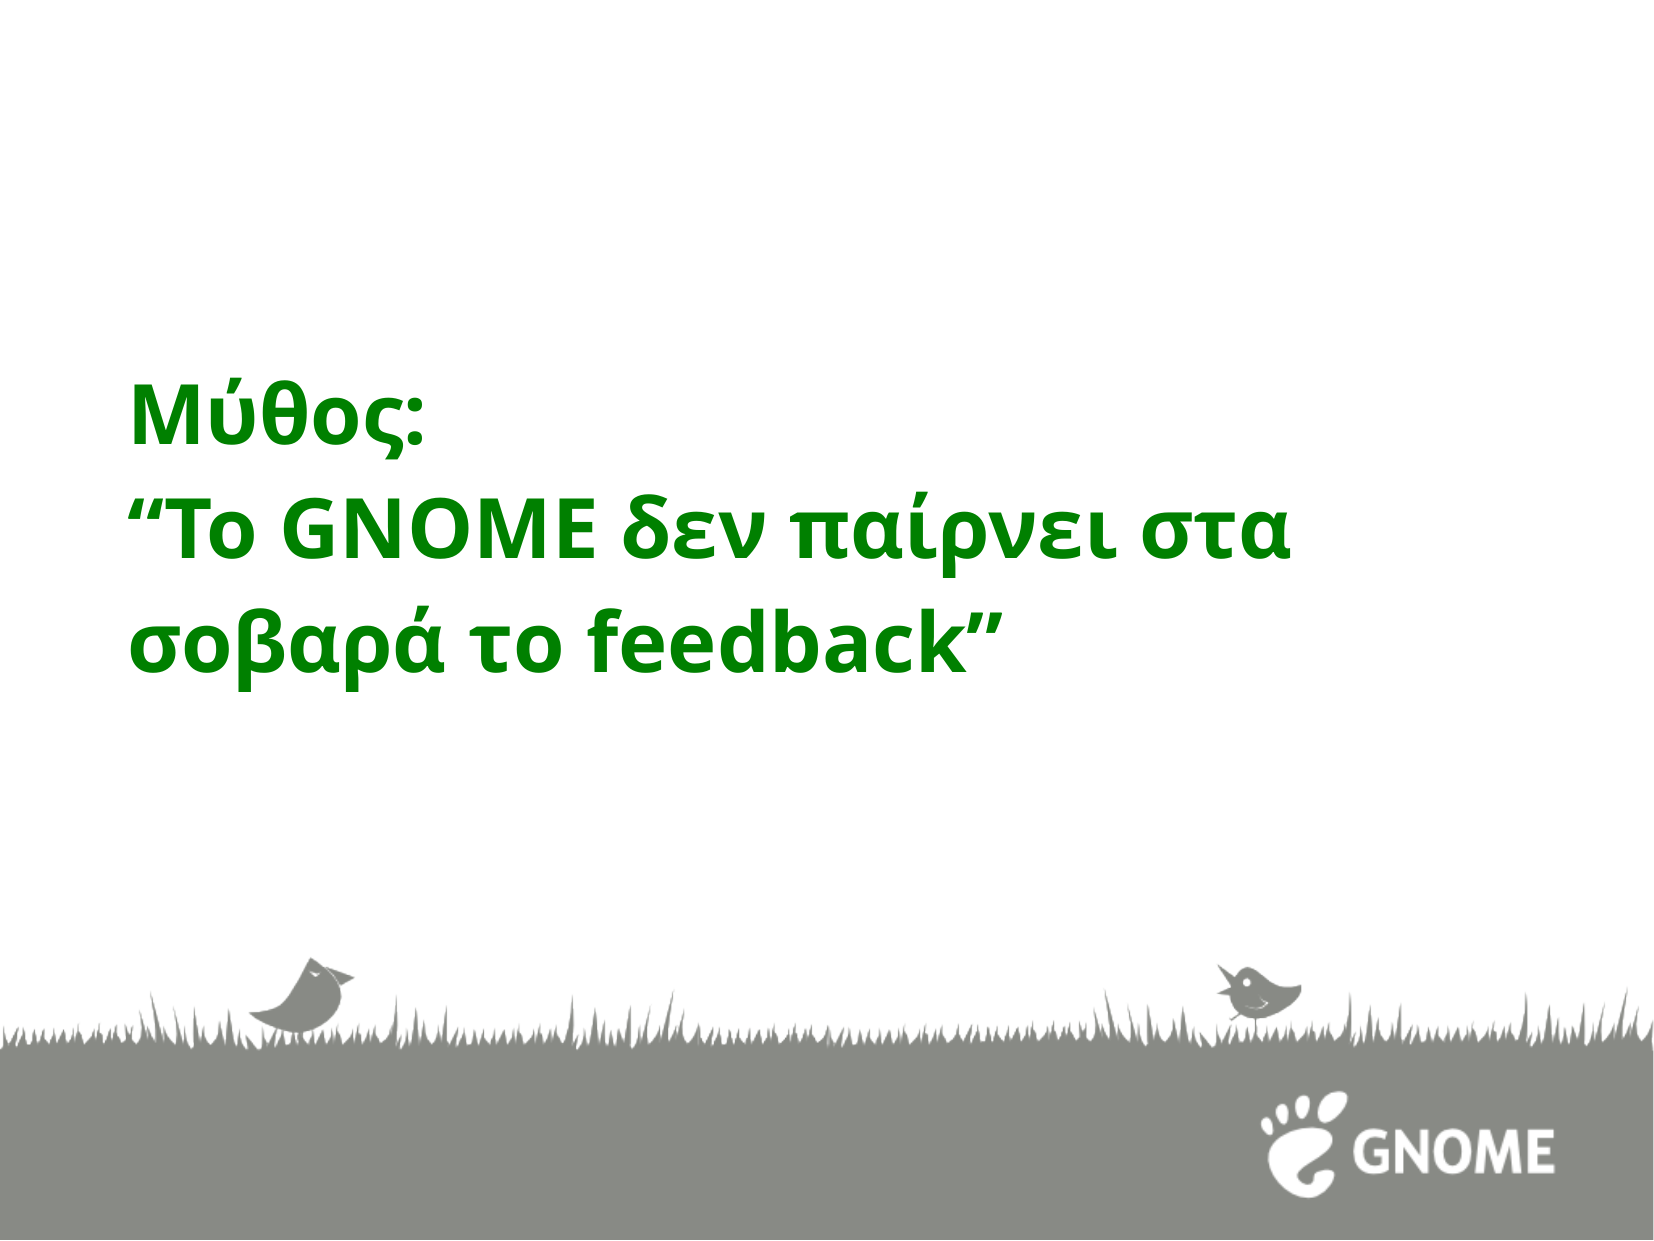

Μύθος:
“Το GNOME δεν παίρνει στα σοβαρά το feedback”